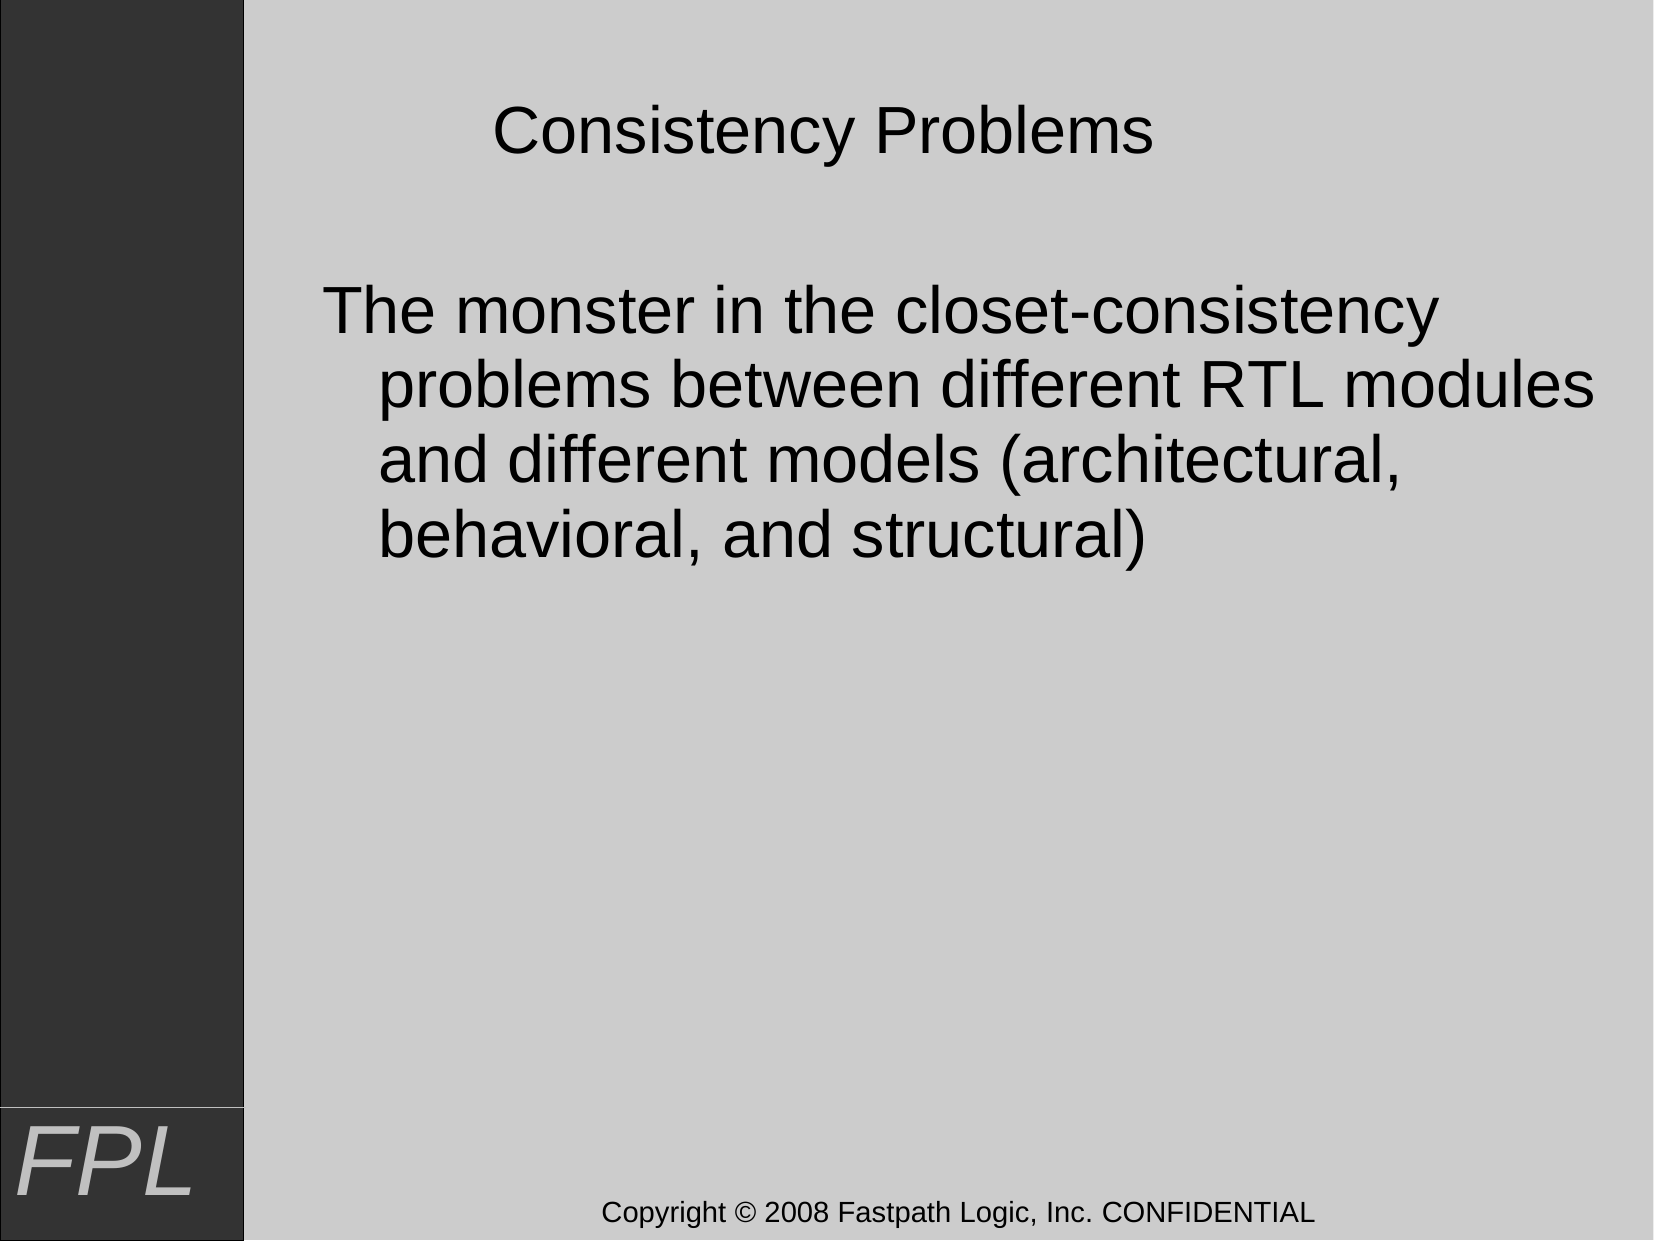

# Consistency Problems
The monster in the closet-consistency problems between different RTL modules and different models (architectural, behavioral, and structural)